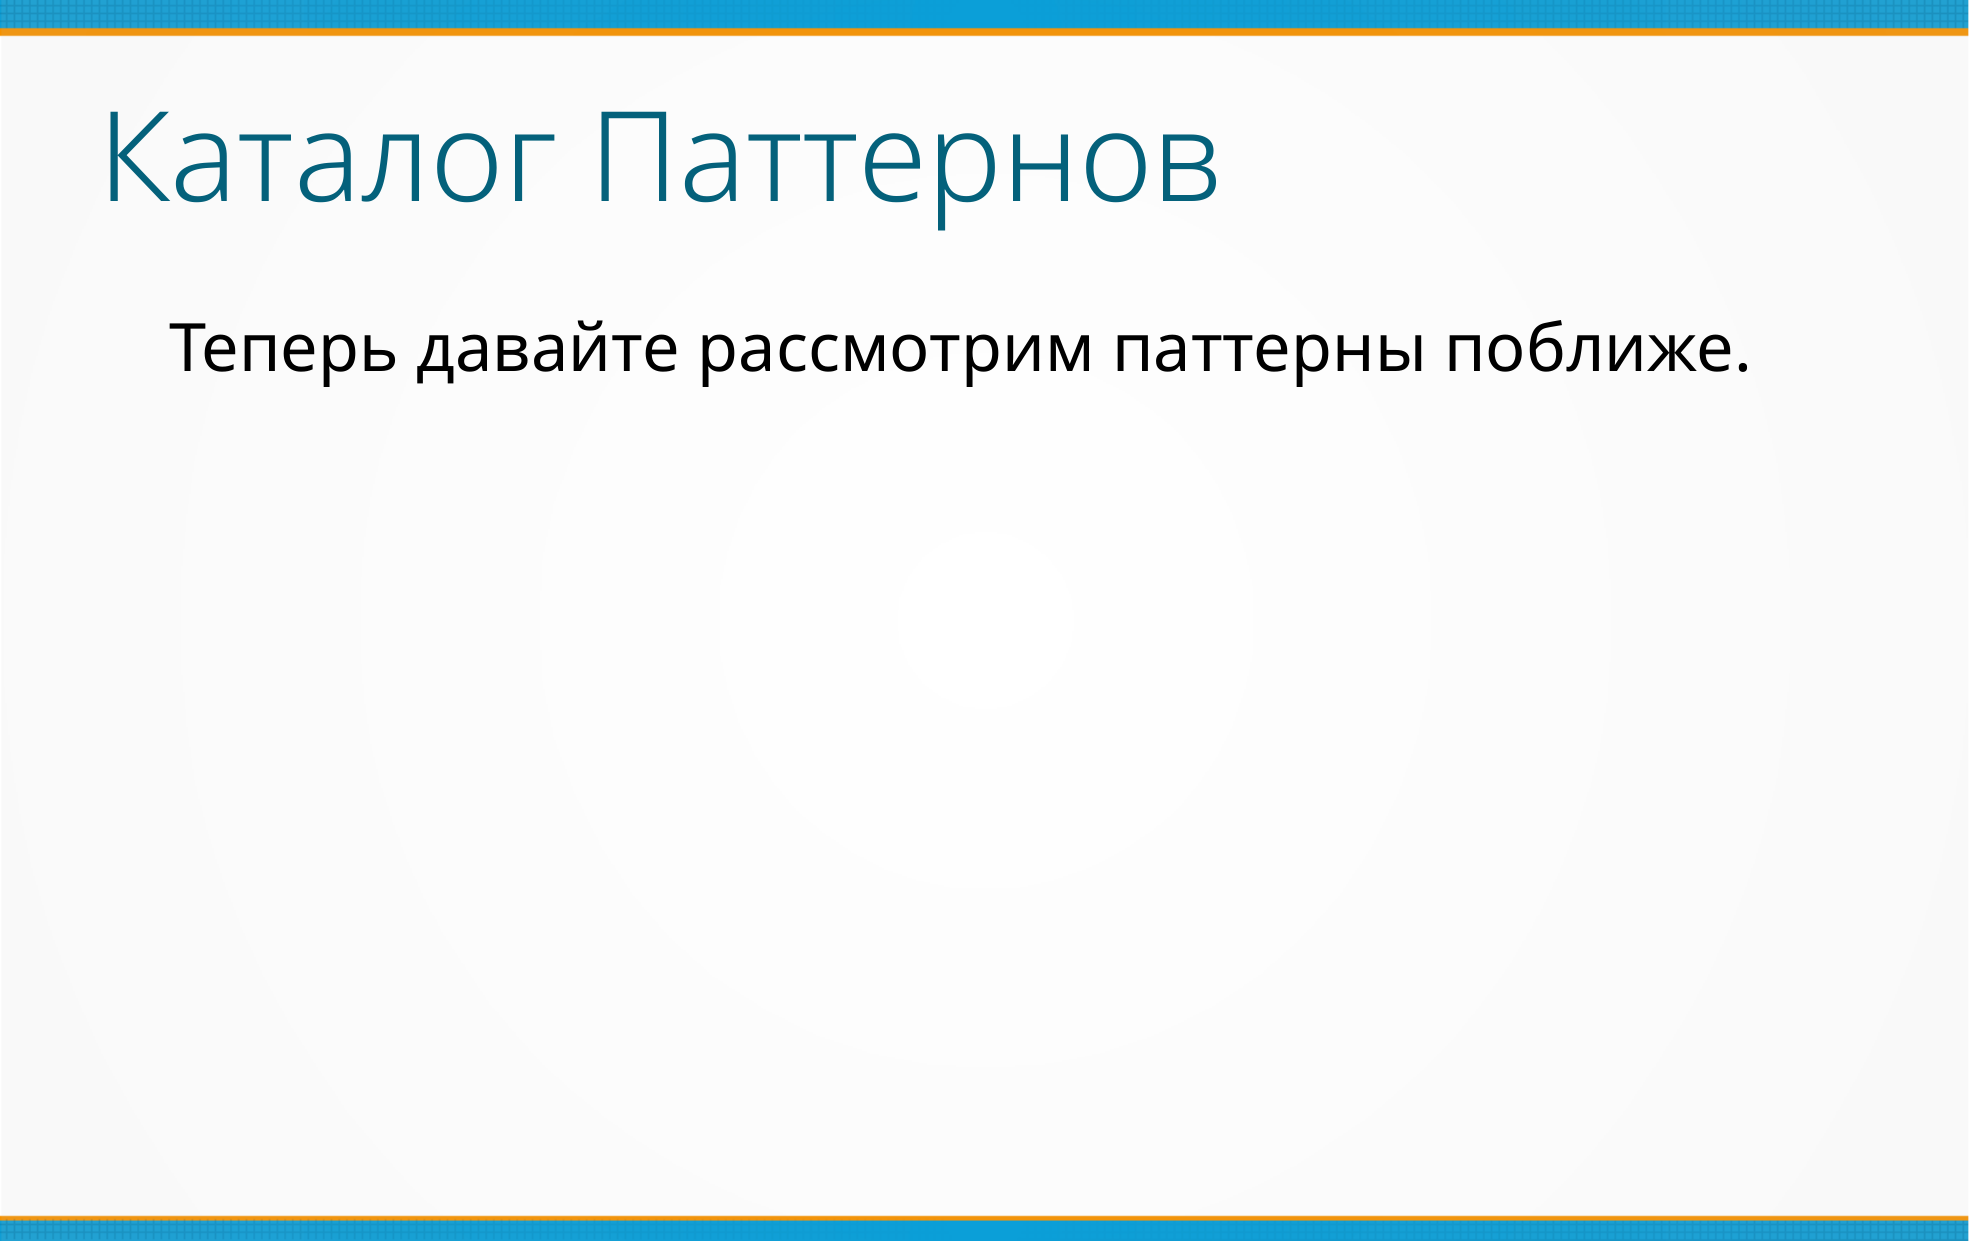

# Каталог Паттернов
Теперь давайте рассмотрим паттерны поближе.